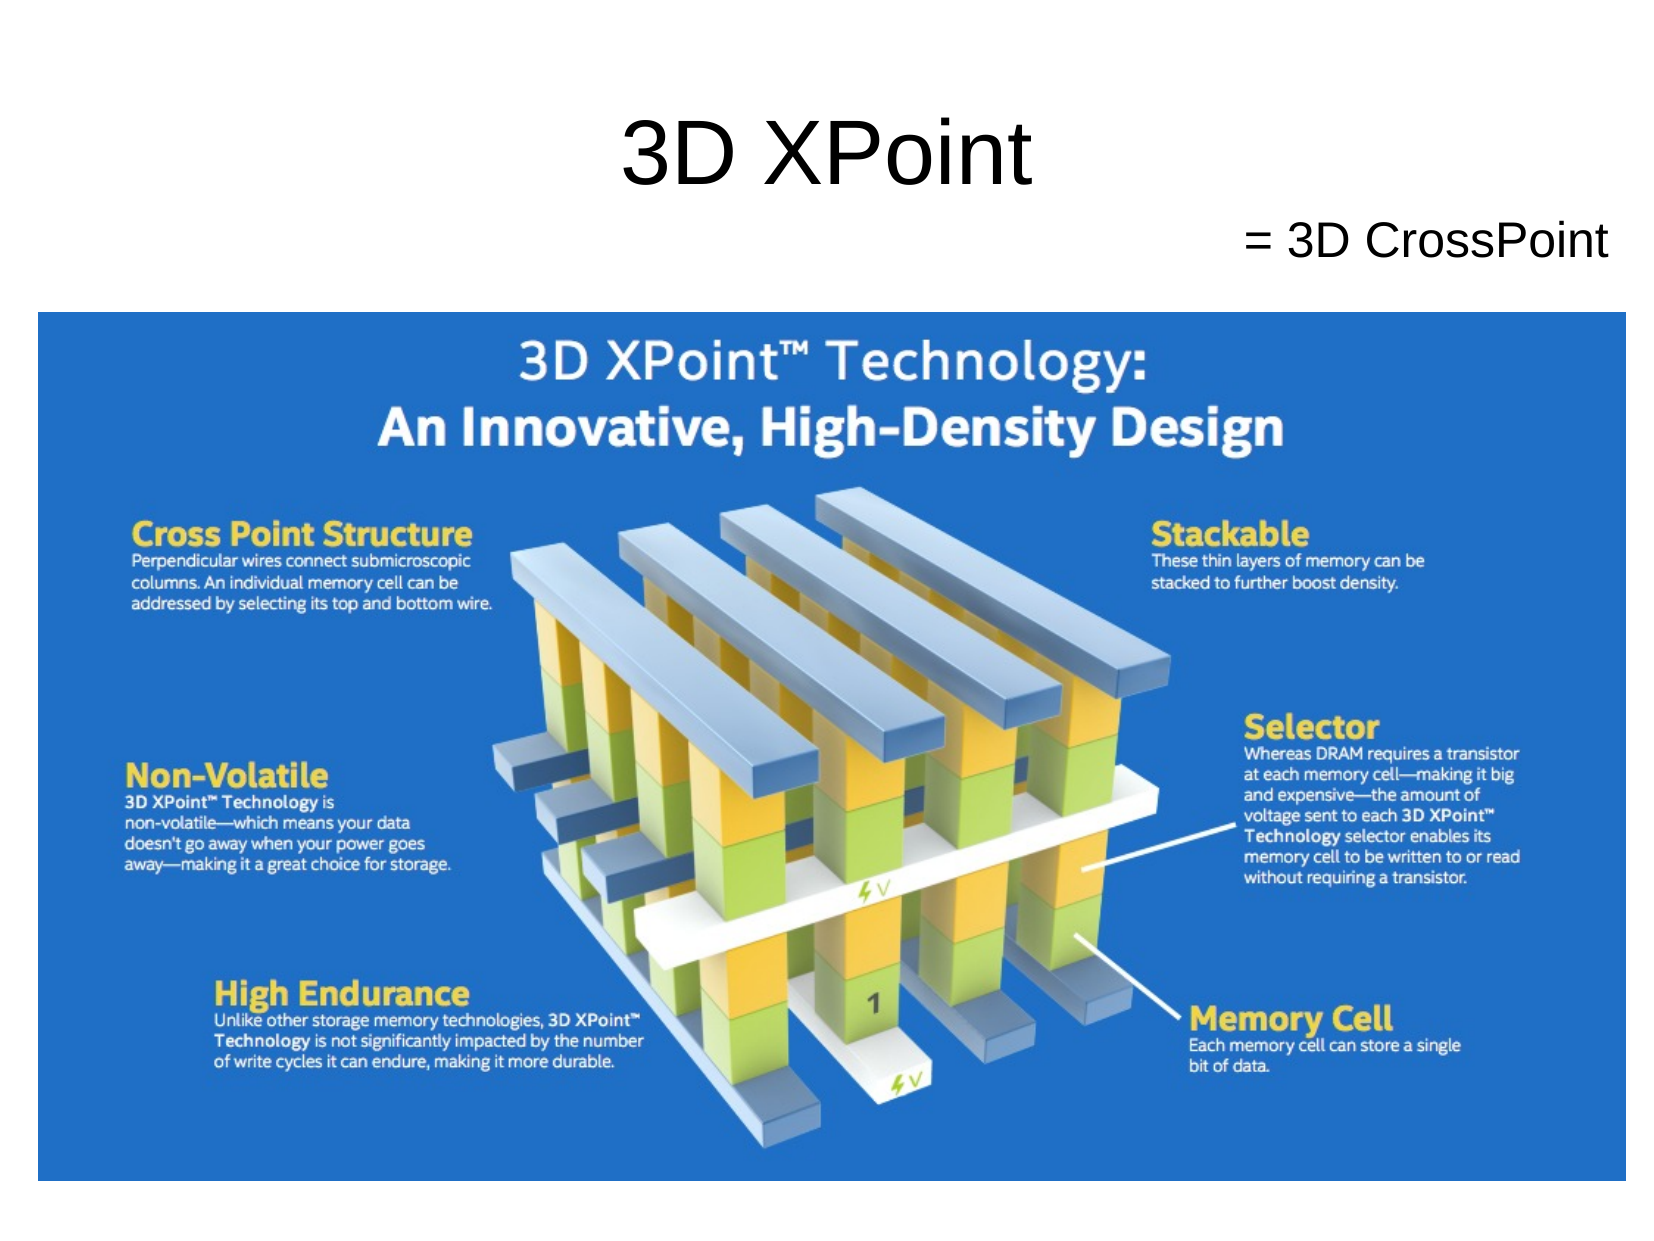

# 3D XPoint
 = 3D CrossPoint
24